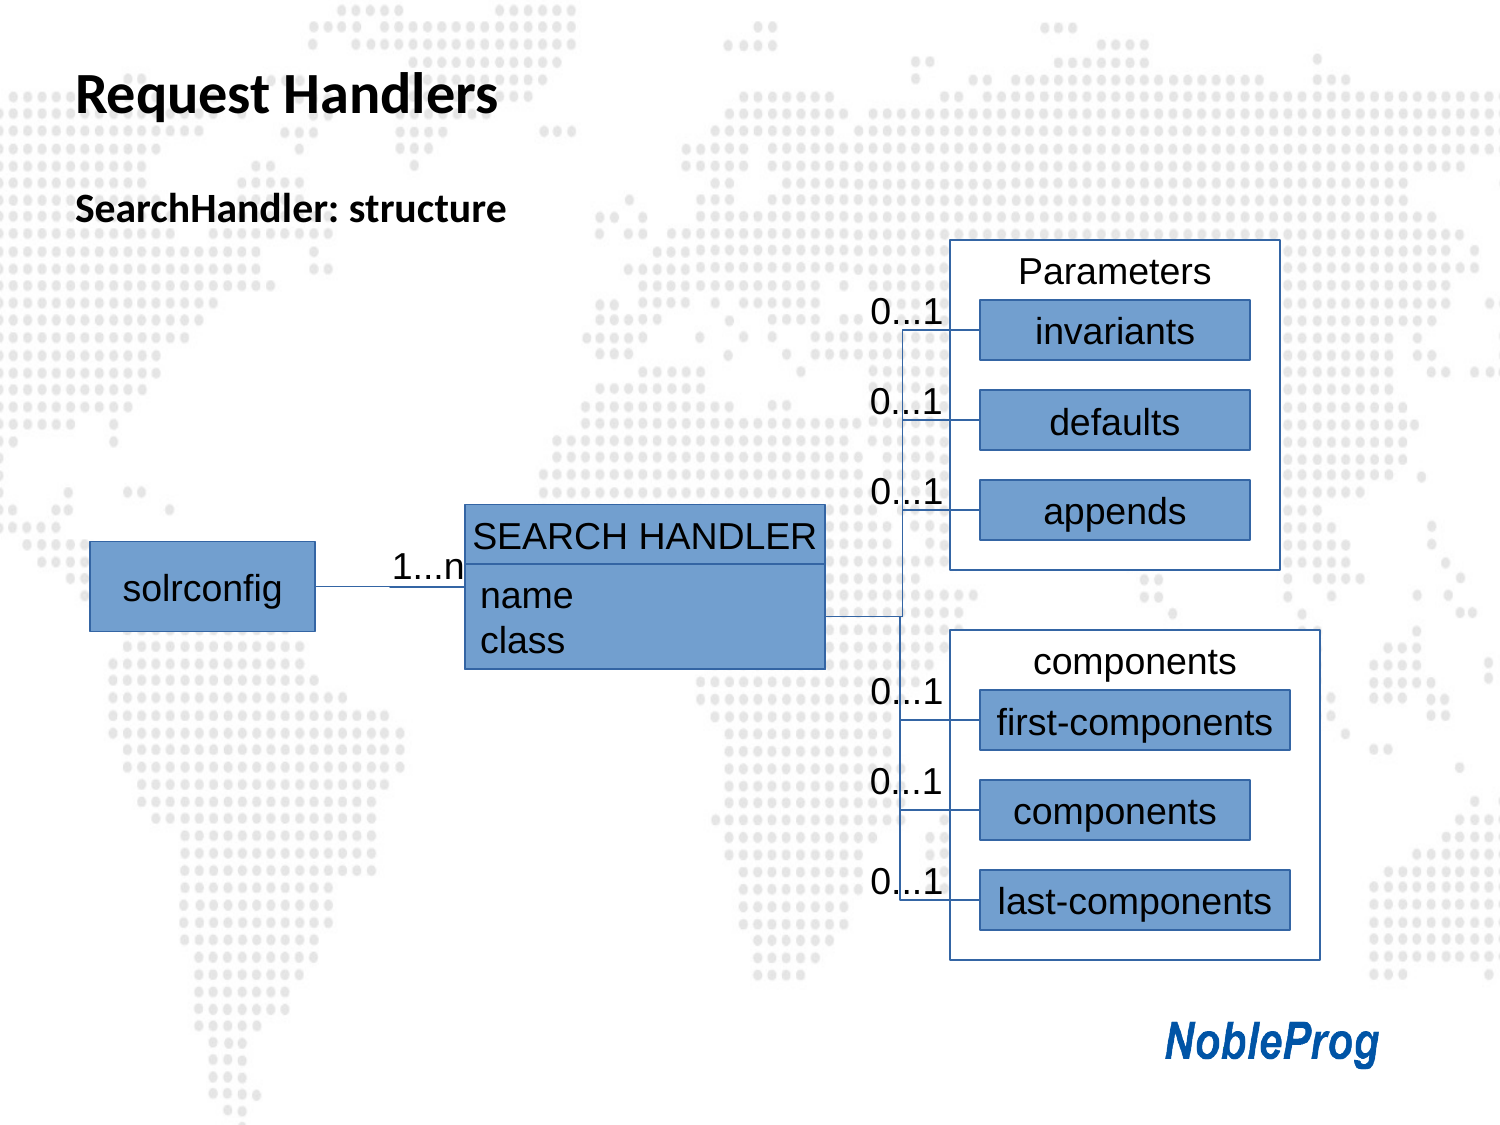

Request Handlers
SearchHandler: structure
Parameters
0...1
invariants
0...1
defaults
0...1
appends
SEARCH HANDLER
1...n
solrconfig
name
class
components
0...1
first-components
0...1
components
0...1
last-components